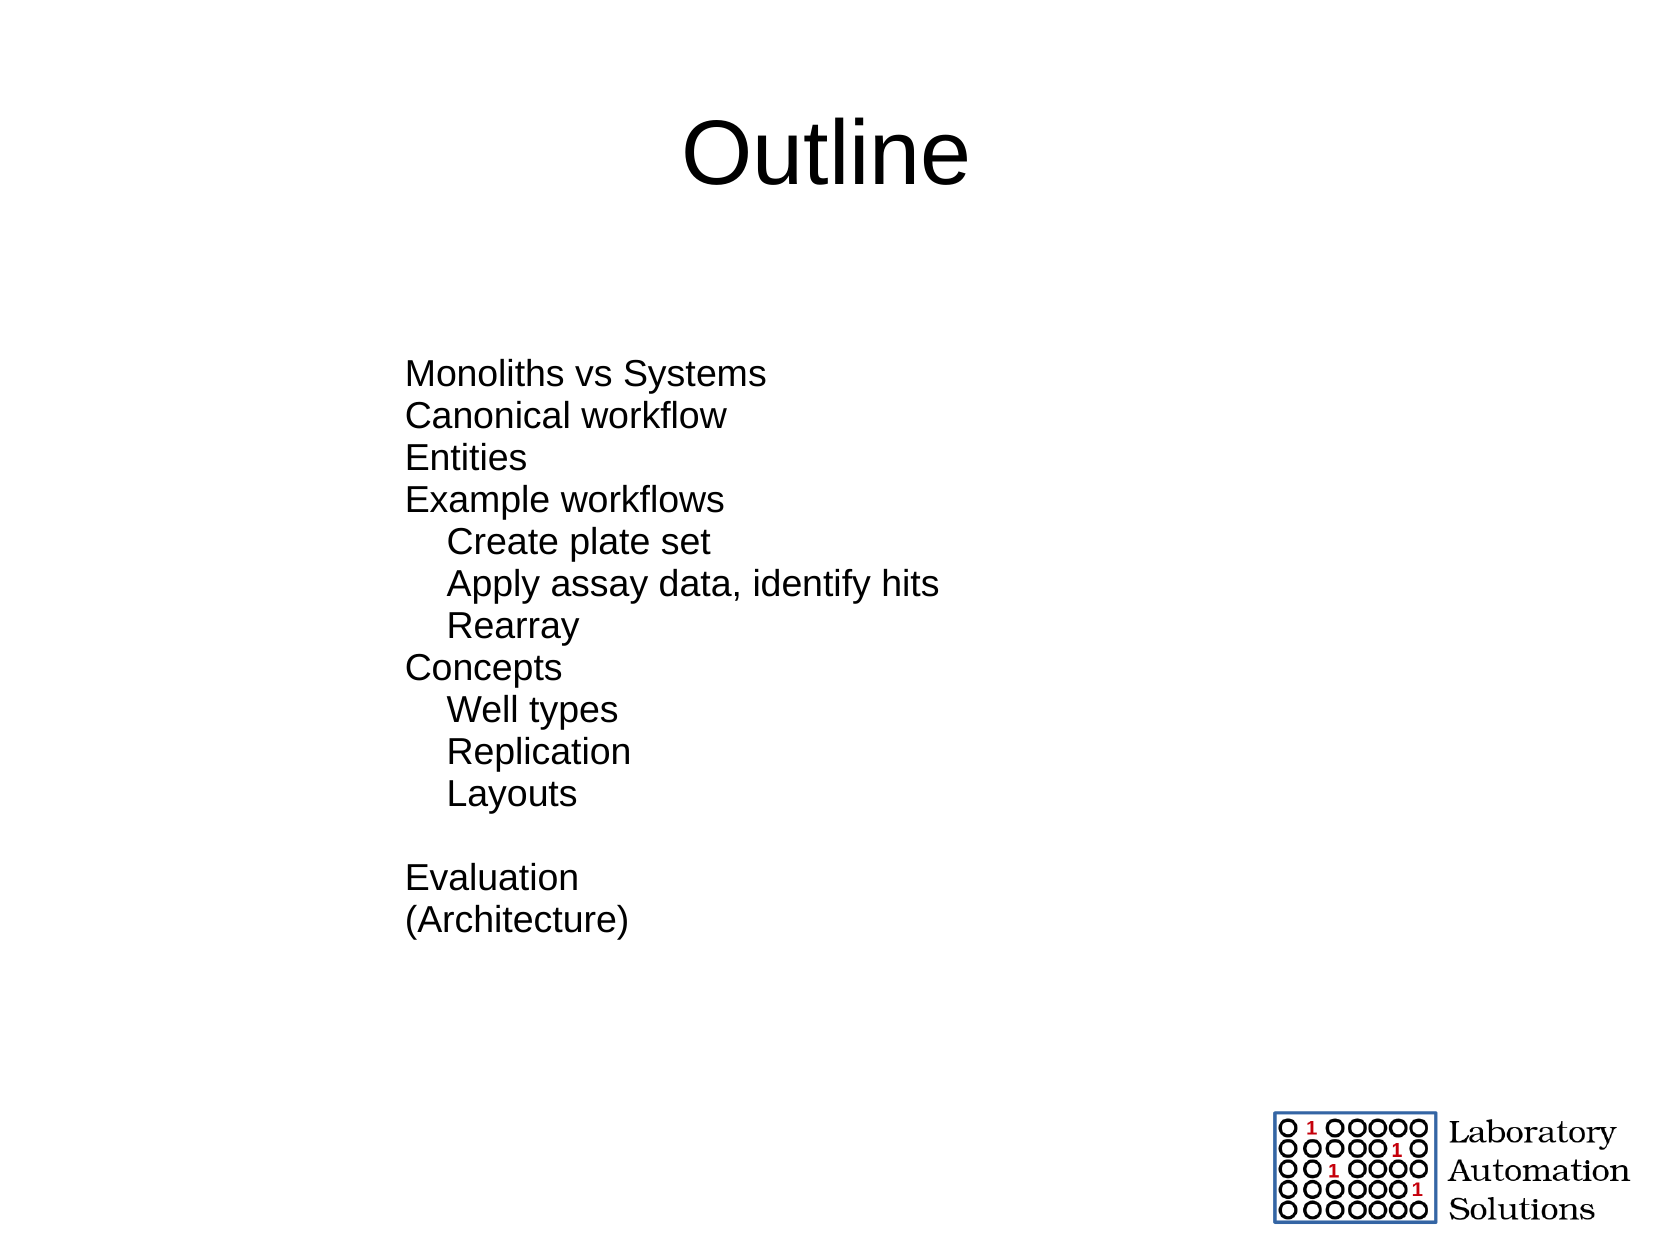

# Outline
Monoliths vs Systems
Canonical workflow
Entities
Example workflows
 Create plate set
 Apply assay data, identify hits
 Rearray
Concepts
 Well types
 Replication
 Layouts
Evaluation
(Architecture)